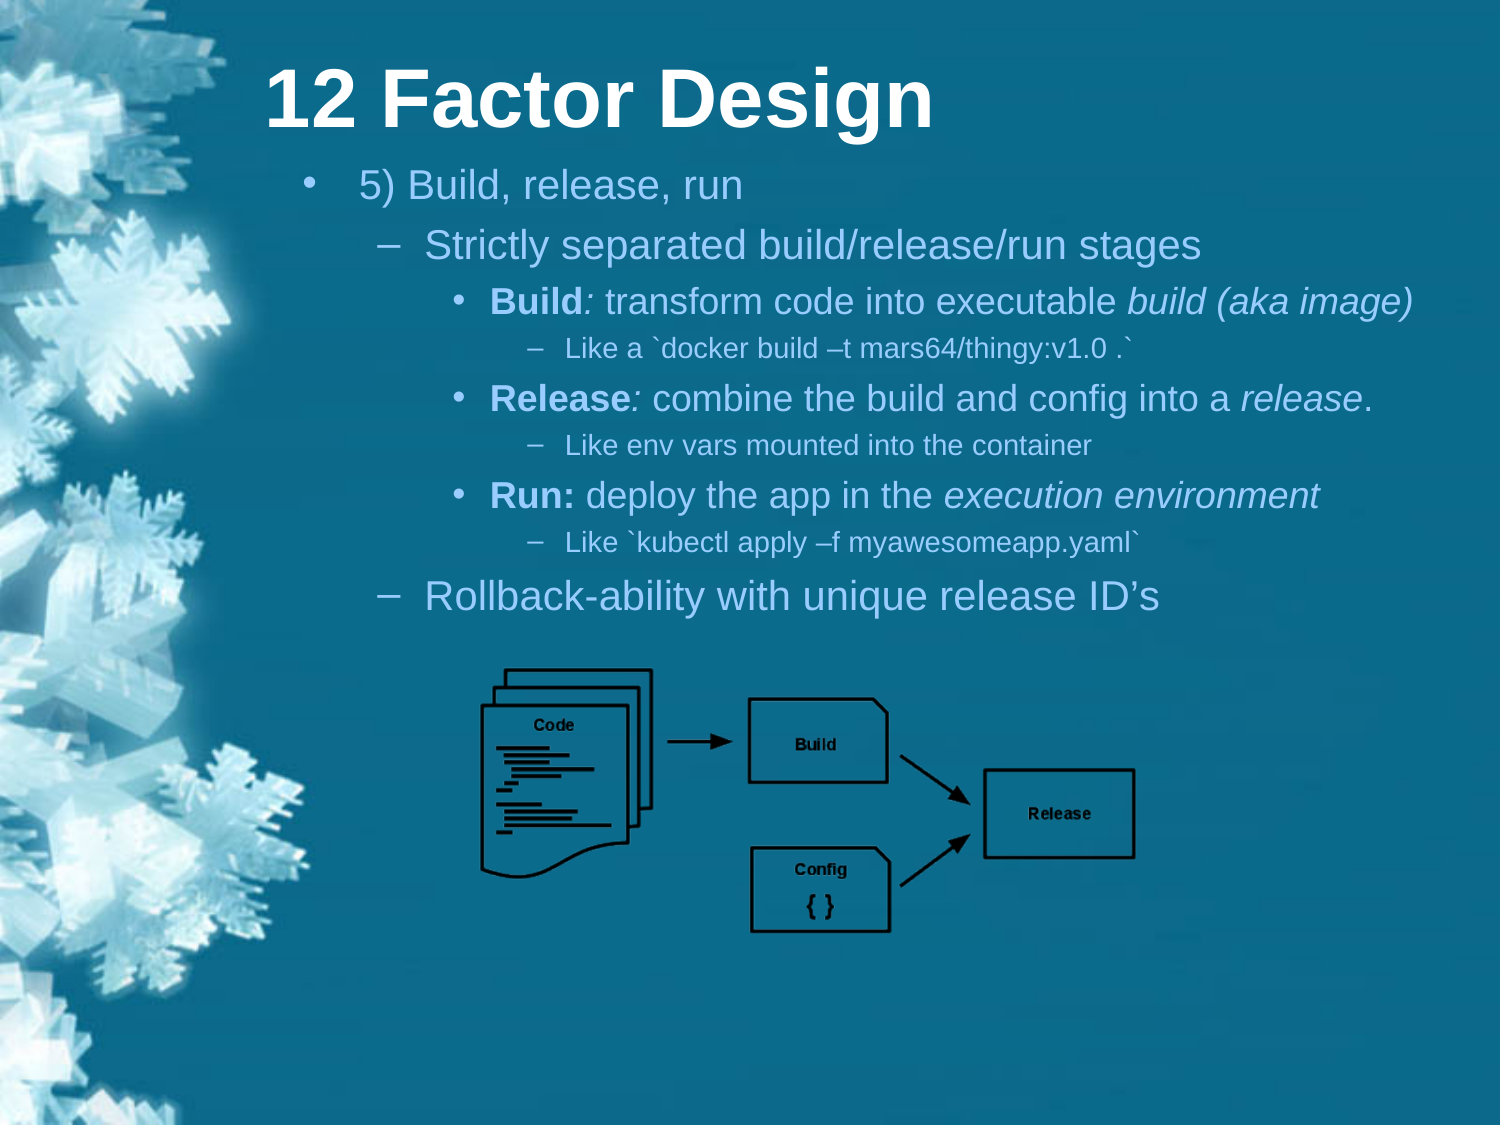

# 12 Factor Design
5) Build, release, run
Strictly separated build/release/run stages
Build: transform code into executable build (aka image)
Like a `docker build –t mars64/thingy:v1.0 .`
Release: combine the build and config into a release.
Like env vars mounted into the container
Run: deploy the app in the execution environment
Like `kubectl apply –f myawesomeapp.yaml`
Rollback-ability with unique release ID’s